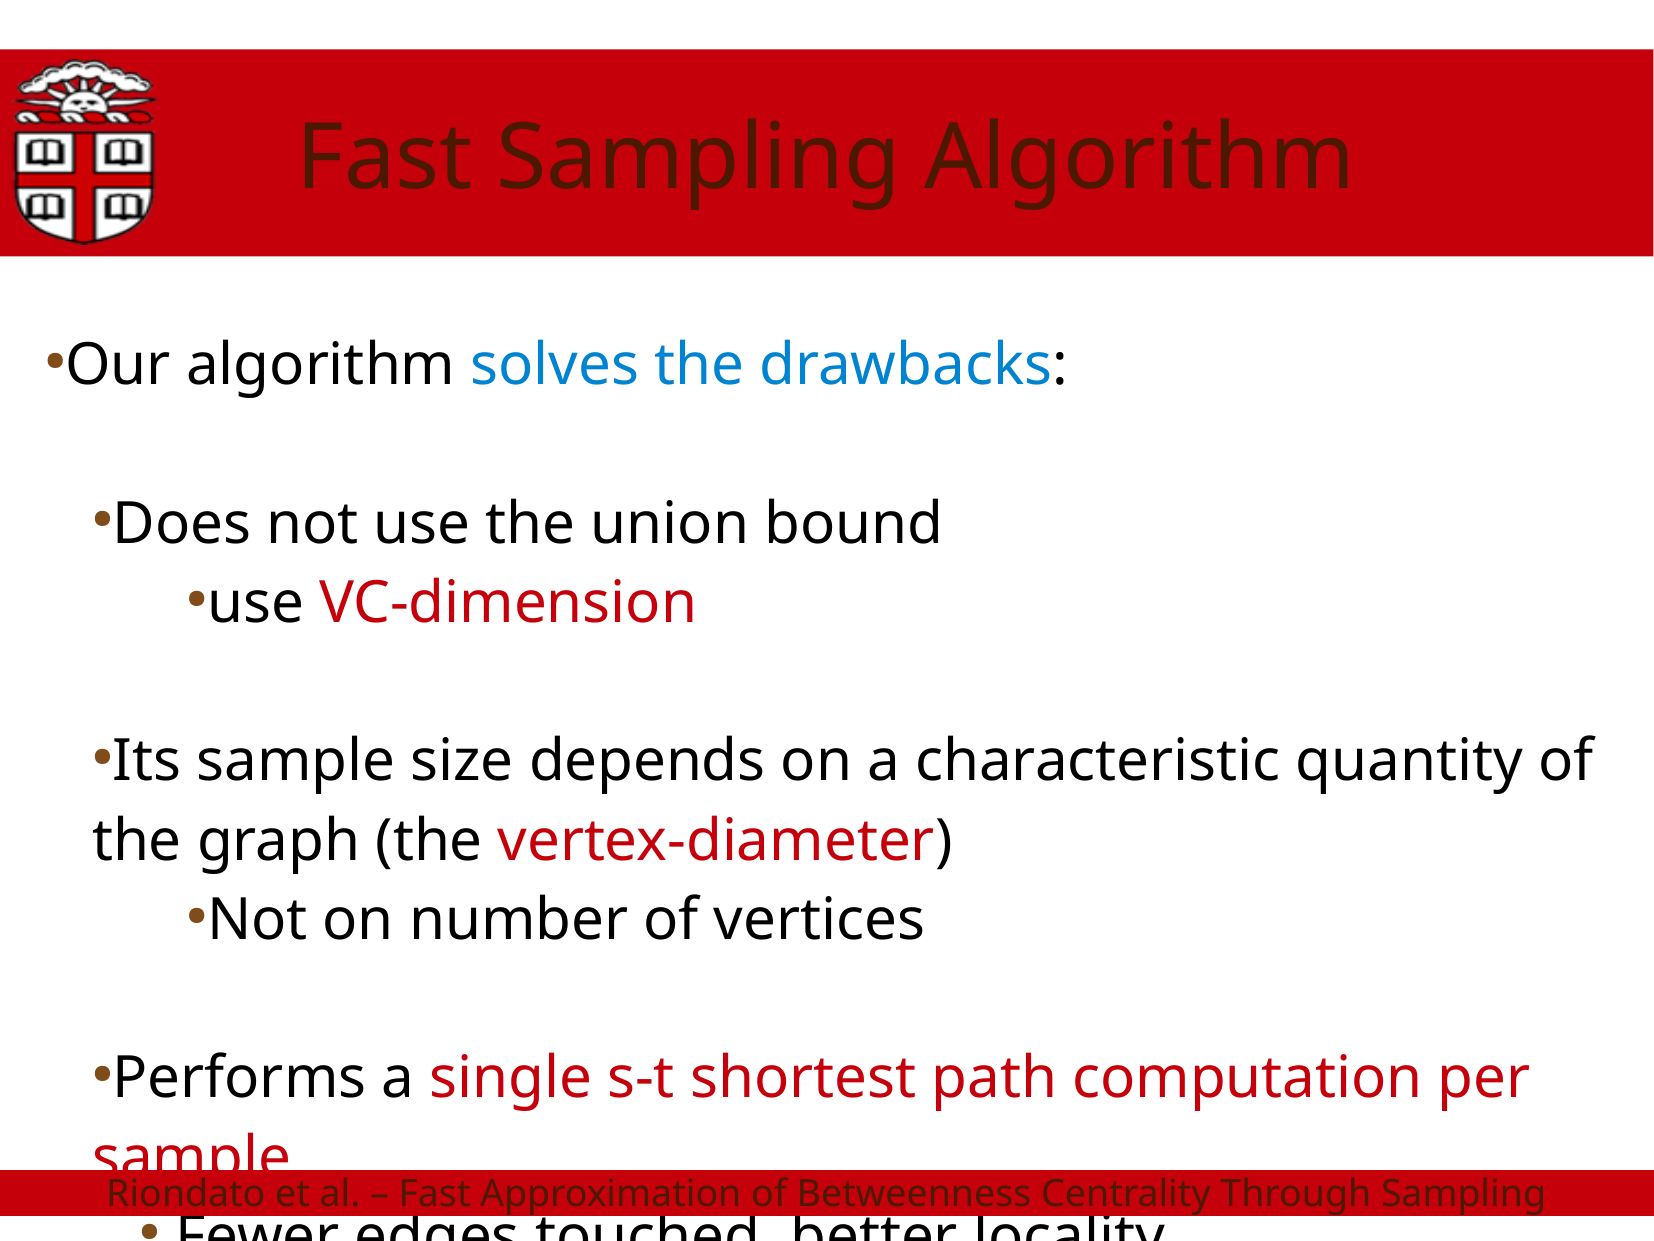

# Fast Sampling Algorithm
Our algorithm solves the drawbacks:
Does not use the union bound
use VC-dimension
Its sample size depends on a characteristic quantity of the graph (the vertex-diameter)
Not on number of vertices
Performs a single s-t shortest path computation per sample
 Fewer edges touched, better locality
Riondato et al. – Fast Approximation of Betweenness Centrality Through Sampling